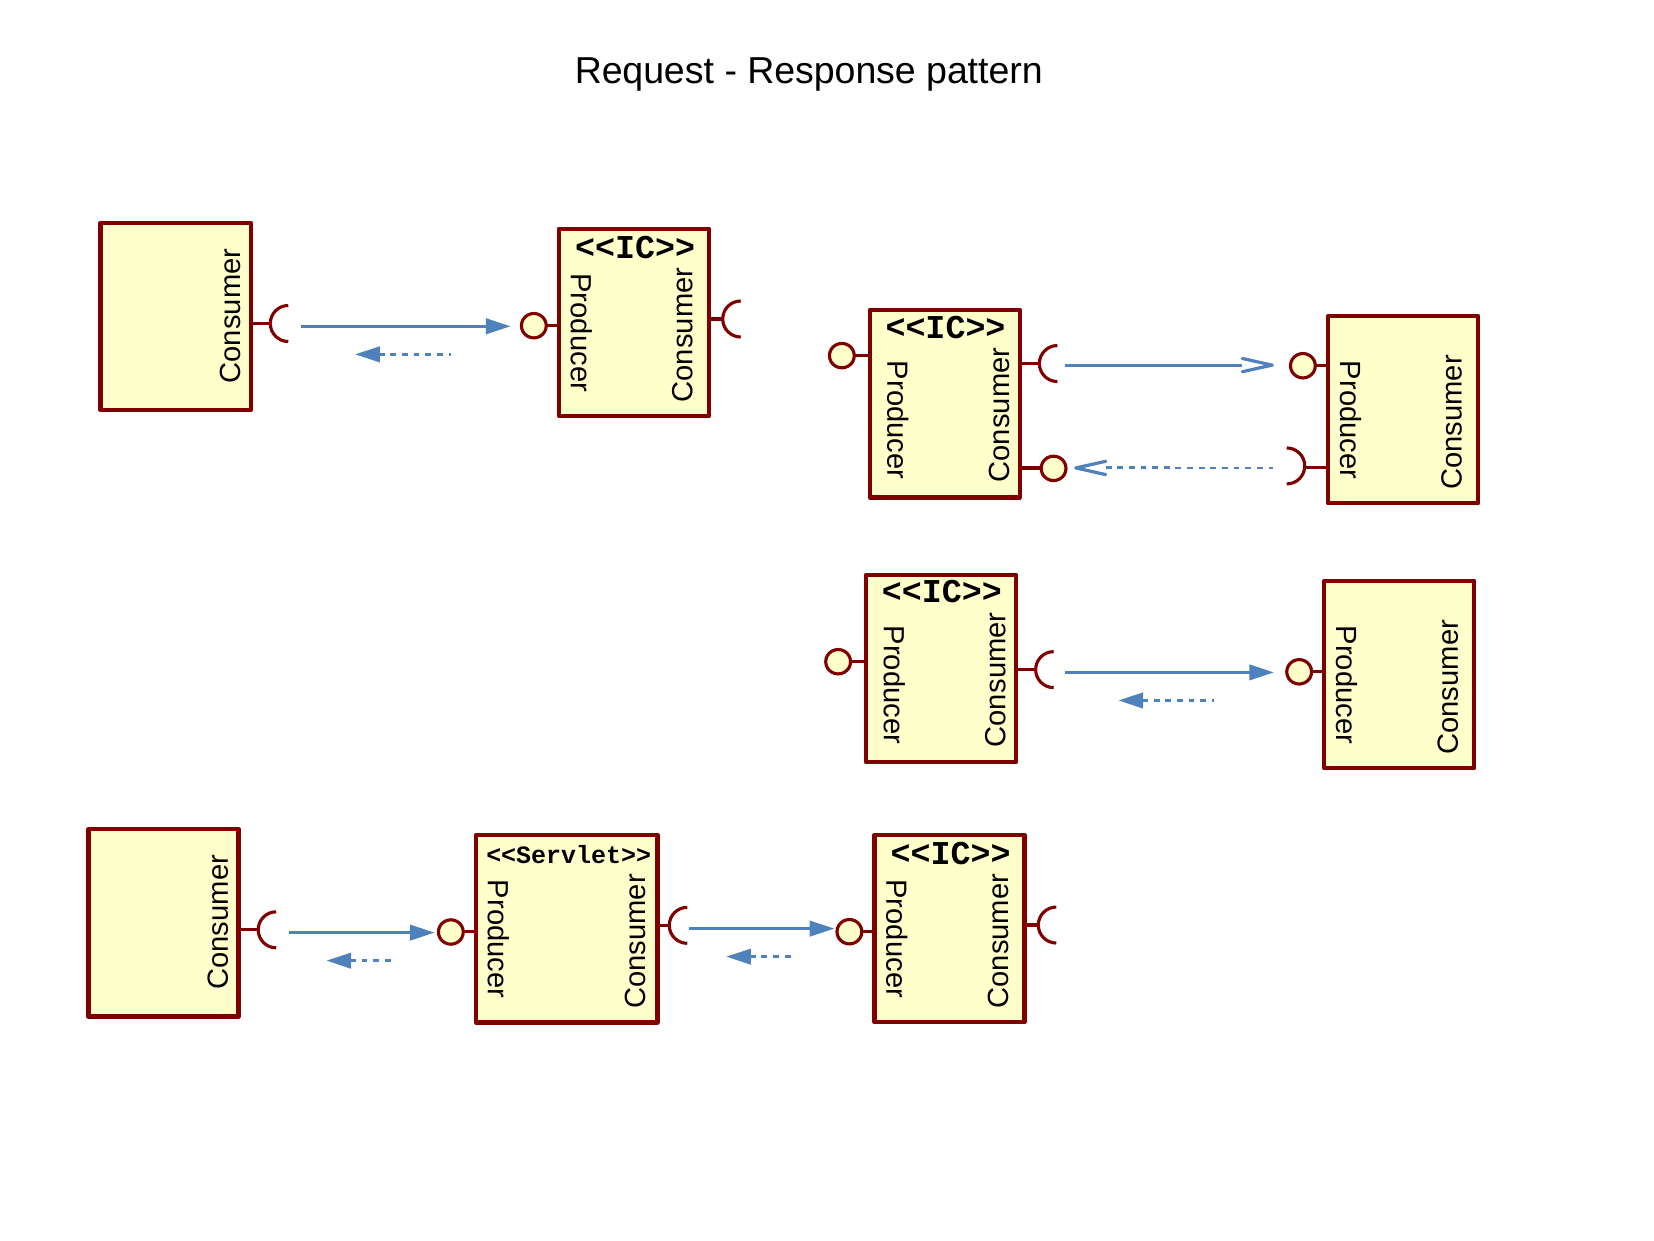

Request - Response pattern
<<IC>>
Consumer
Producer
<<IC>>
Consumer
Producer
Producer
Consumer
Consumer
<<IC>>
Producer
Producer
Consumer
Consumer
<<IC>>
Producer
Consumer
<<Servlet>>
Consumer
Producer
Consumer